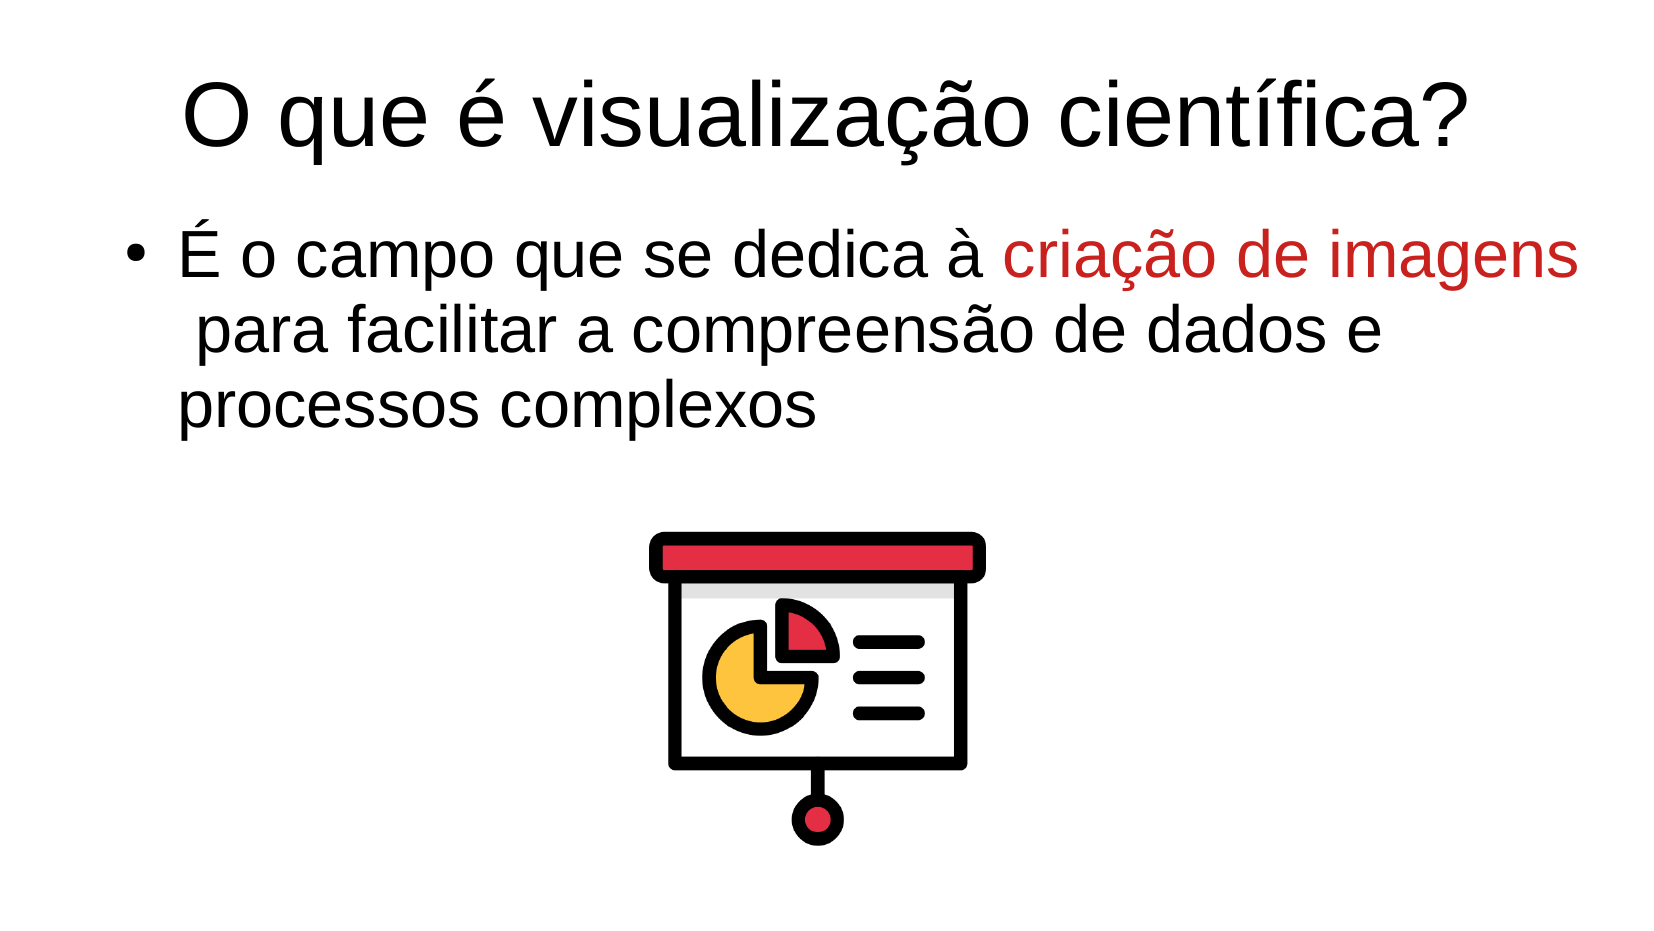

# O que é visualização científica?
É o campo que se dedica à criação de imagens para facilitar a compreensão de dados e processos complexos